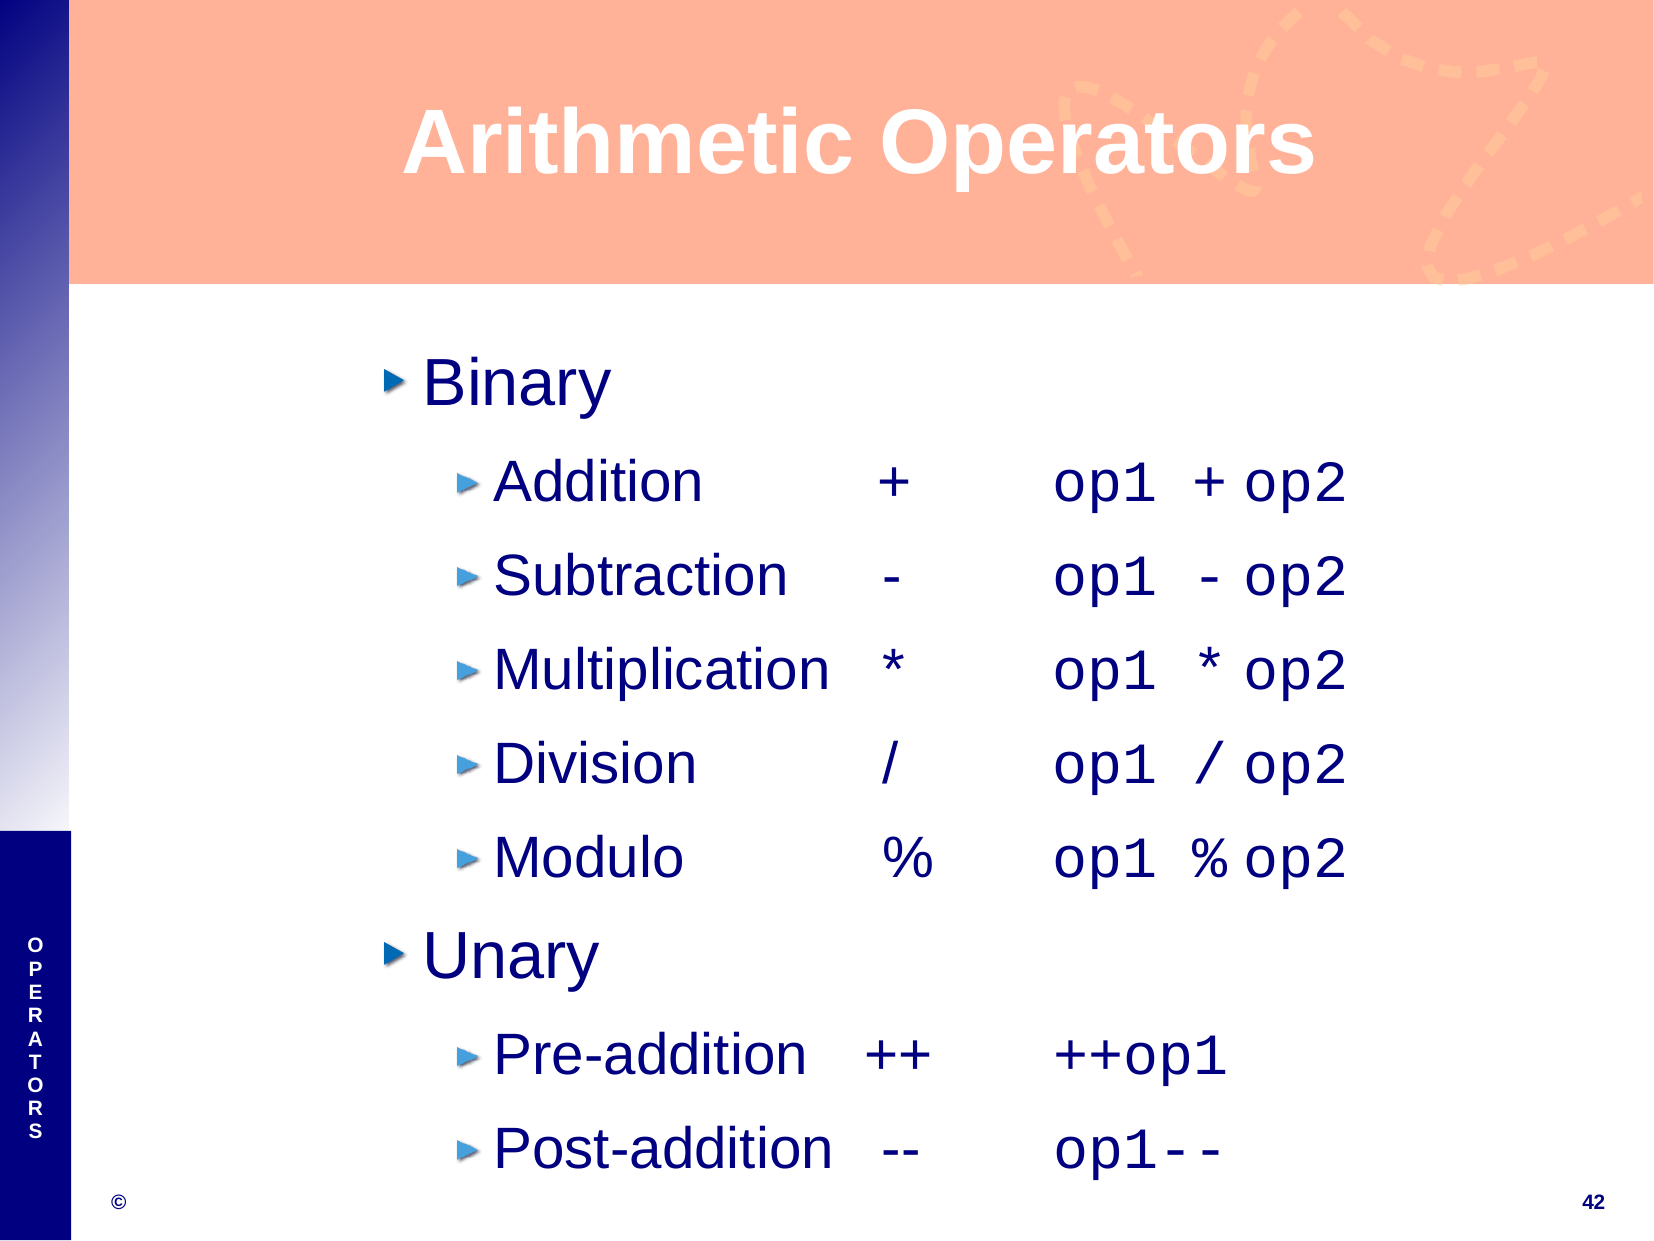

# Arithmetic Operators
Binary
Addition	+	op1 +	op2
Subtraction	-	op1 -	op2
Multiplication	*	op1 *	op2
Division	/	op1 /	op2
Modulo	%	op1 %	op2
Unary
Pre-addition	++	++op1
Post-addition	--	op1--
O
P
E
R
A
T
O
R
S